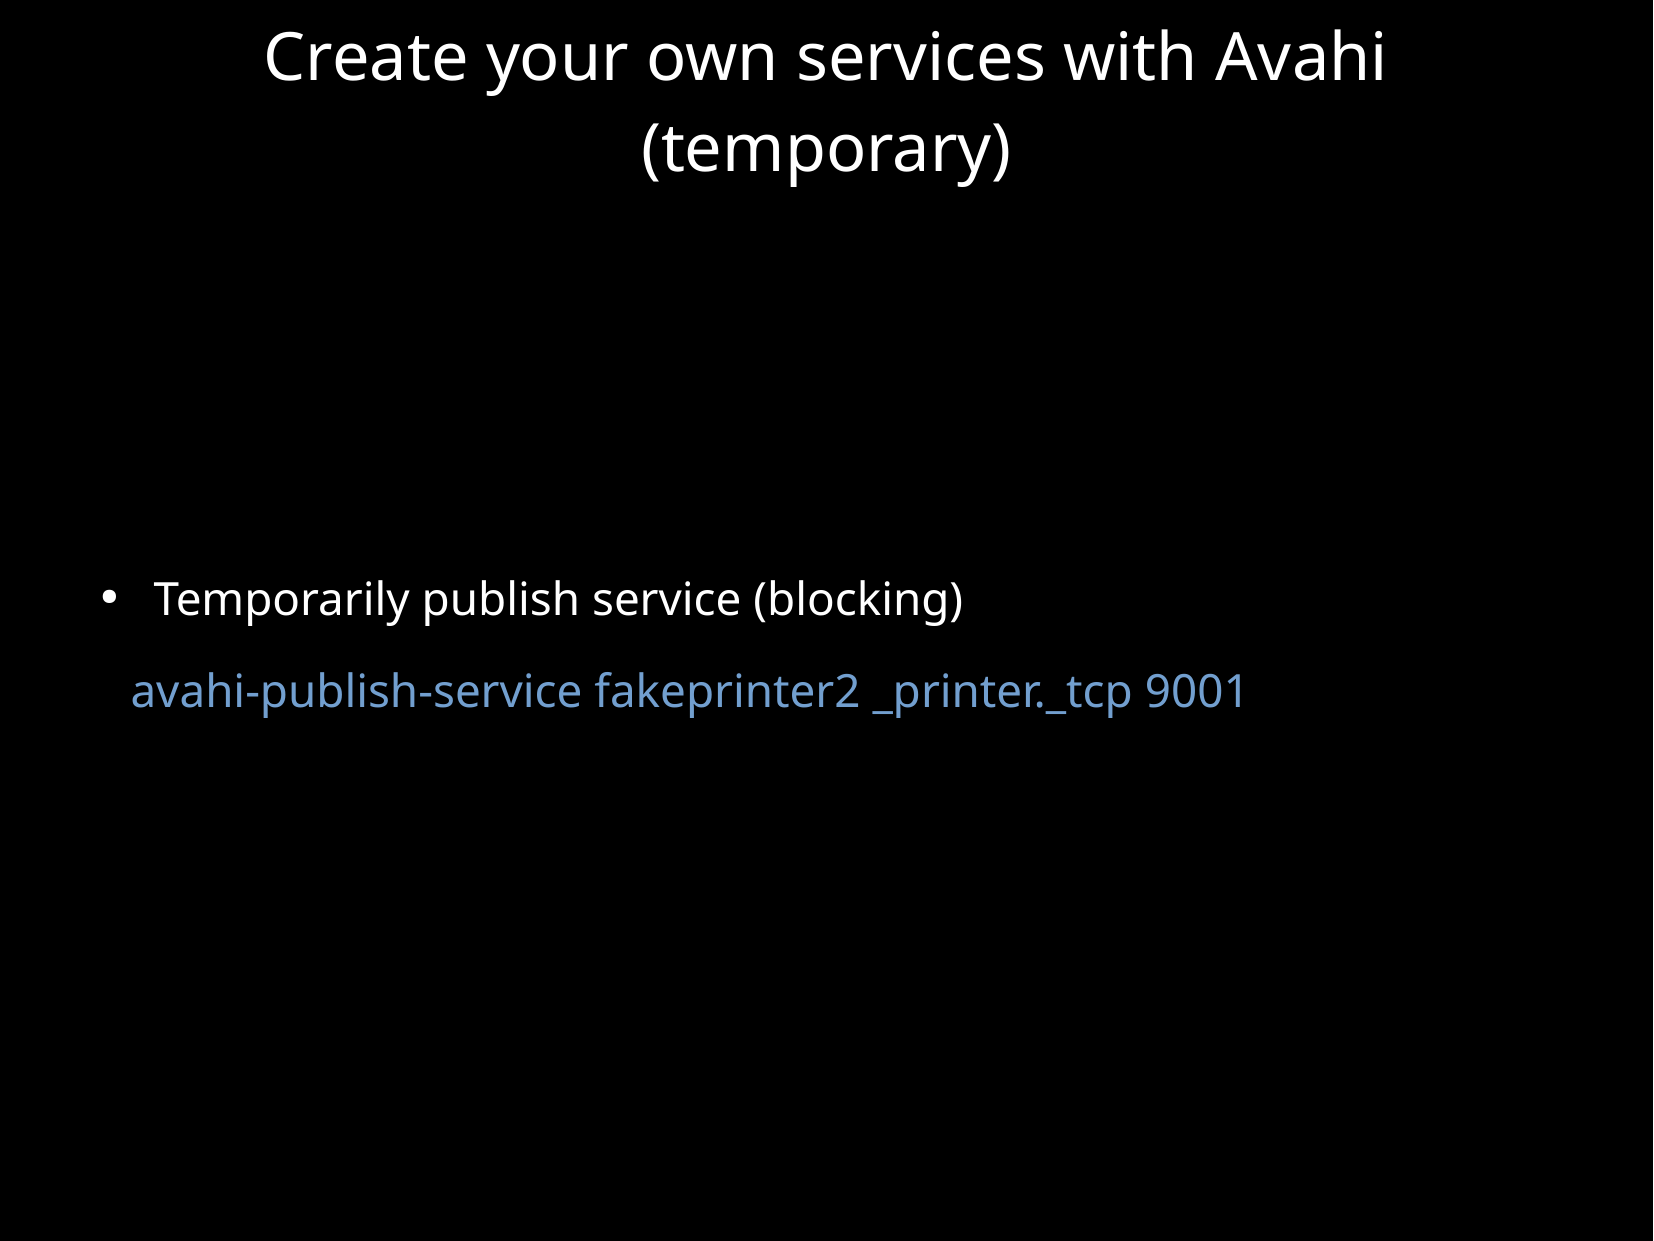

# Create your own services with Avahi (temporary)
Temporarily publish service (blocking)
 avahi-publish-service fakeprinter2 _printer._tcp 9001